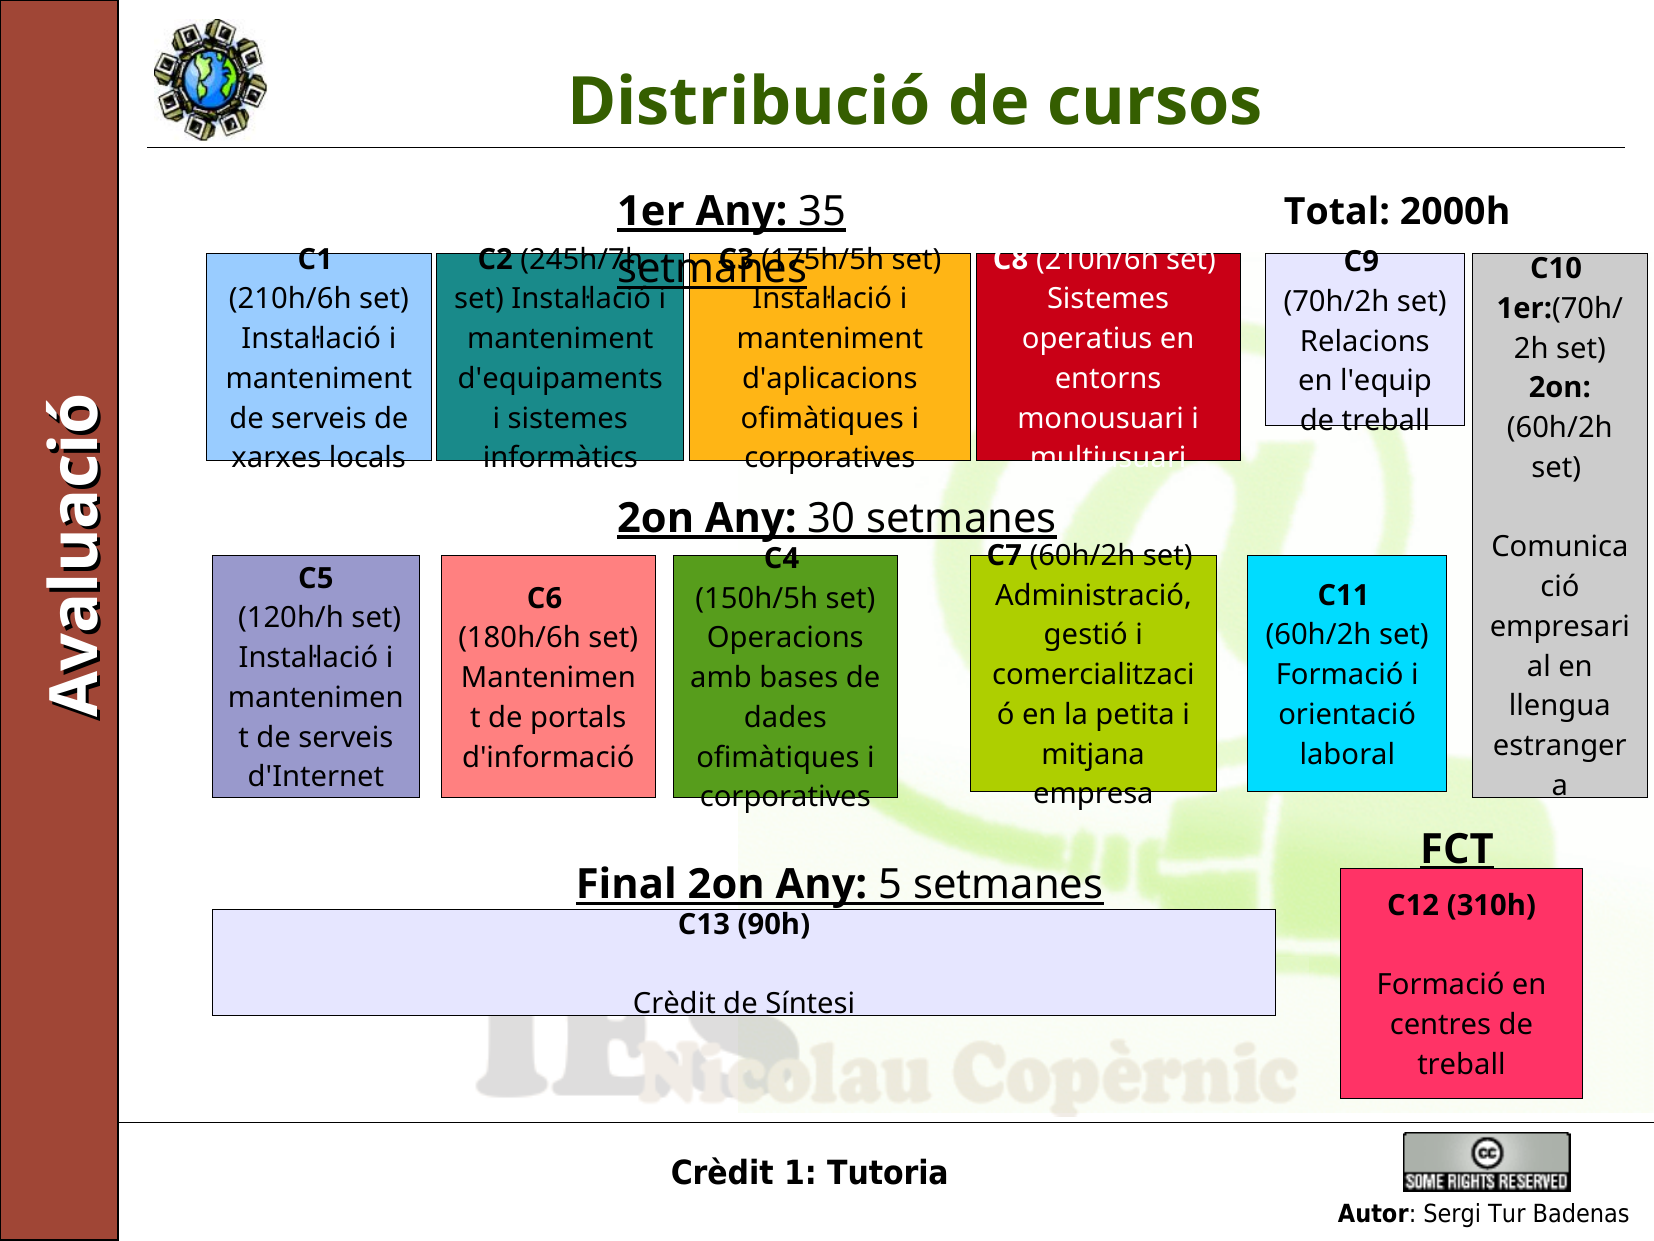

# Distribució de cursos
1er Any: 35 setmanes
Total: 2000h
C1
(210h/6h set) Instal·lació i manteniment de serveis de xarxes locals
C2 (245h/7h set) Instal·lació i manteniment d'equipaments i sistemes informàtics
C3 (175h/5h set) Instal·lació i manteniment d'aplicacions ofimàtiques i corporatives
C8 (210h/6h set)
Sistemes operatius en entorns monousuari i multiusuari
C9
(70h/2h set)
Relacions en l'equip de treball
C10
1er:(70h/2h set)
2on:
(60h/2h set)
Comunicació empresarial en llengua estrangera
2on Any: 30 setmanes
C5
 (120h/h set) Instal·lació i manteniment de serveis d'Internet
C6
(180h/6h set) Manteniment de portals d'informació
C4
(150h/5h set)
Operacions amb bases de dades ofimàtiques i corporatives
C7 (60h/2h set)
Administració, gestió i comercialització en la petita i mitjana empresa
C11
(60h/2h set)
Formació i orientació laboral
FCT
Final 2on Any: 5 setmanes
C12 (310h)
Formació en centres de treball
C13 (90h)
Crèdit de Síntesi